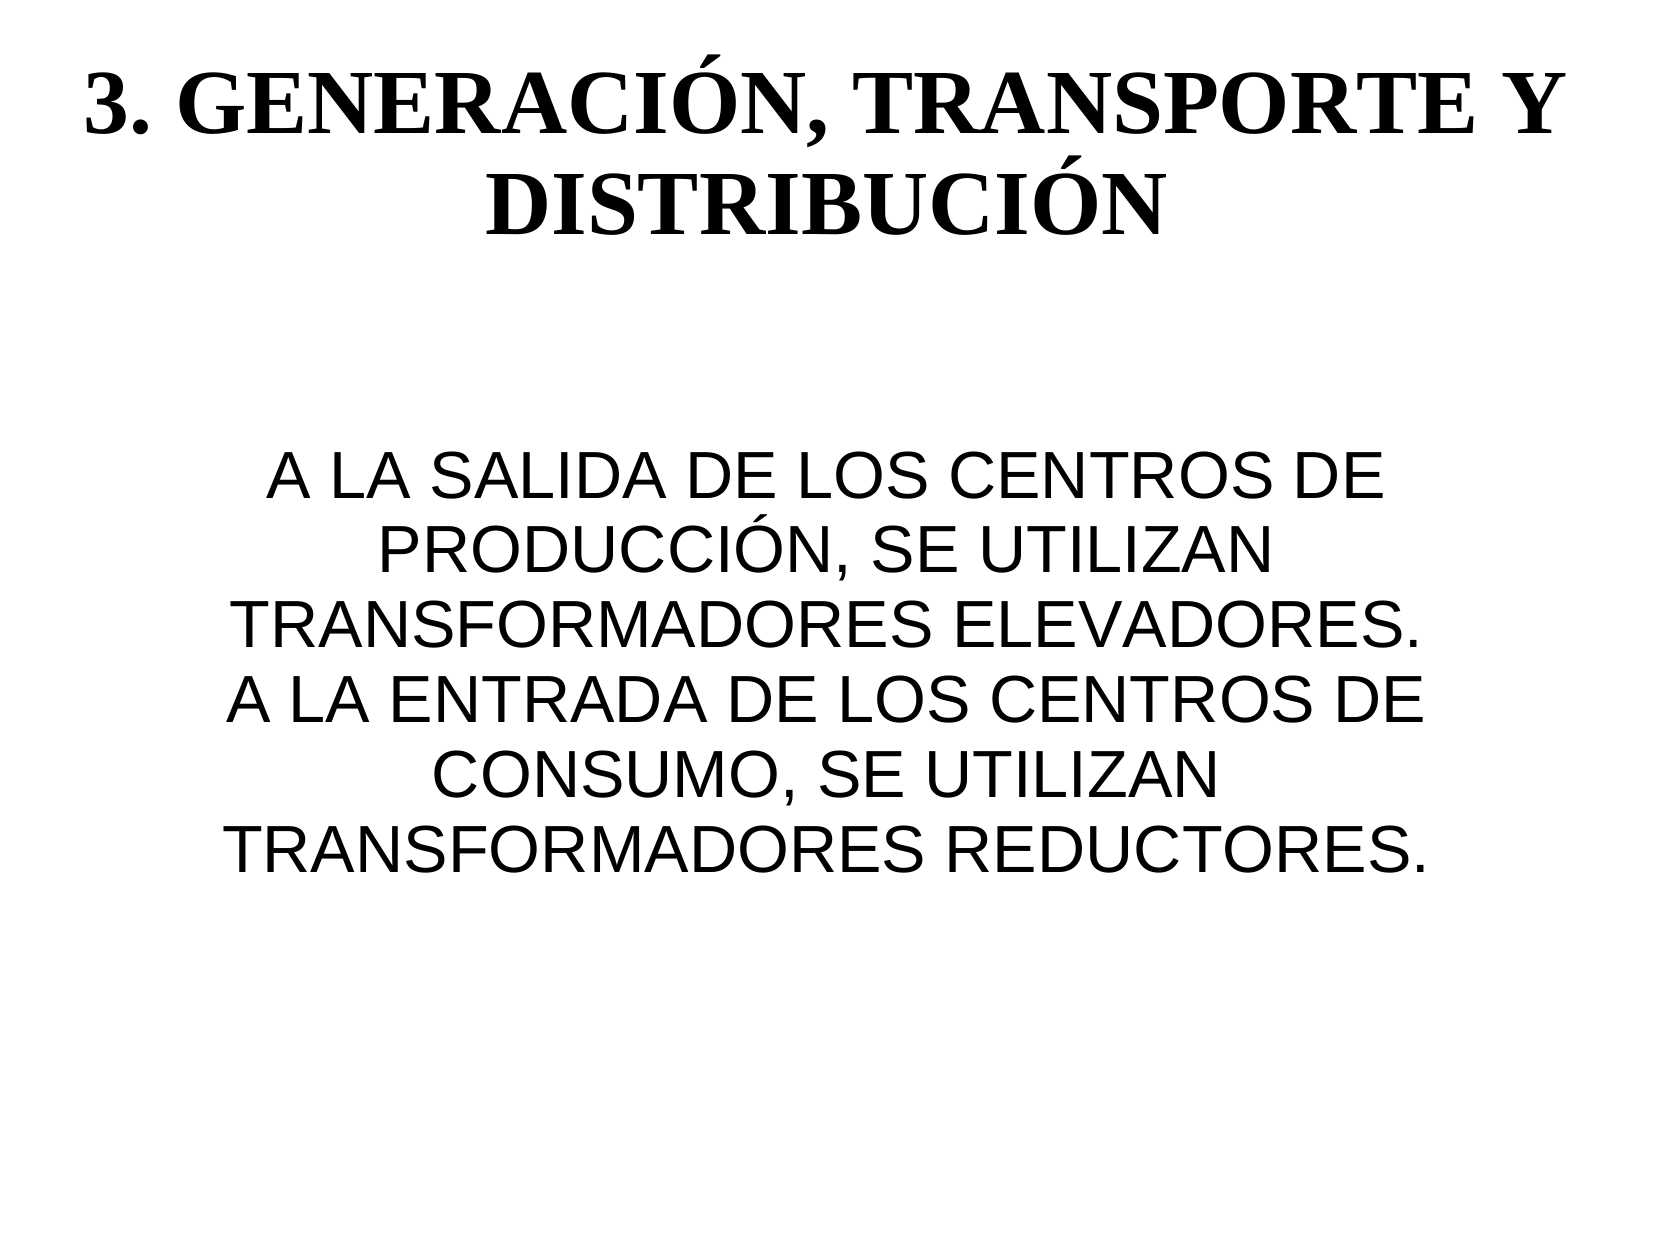

# 3. GENERACIÓN, TRANSPORTE Y DISTRIBUCIÓN
A LA SALIDA DE LOS CENTROS DE PRODUCCIÓN, SE UTILIZAN TRANSFORMADORES ELEVADORES.
A LA ENTRADA DE LOS CENTROS DE CONSUMO, SE UTILIZAN TRANSFORMADORES REDUCTORES.